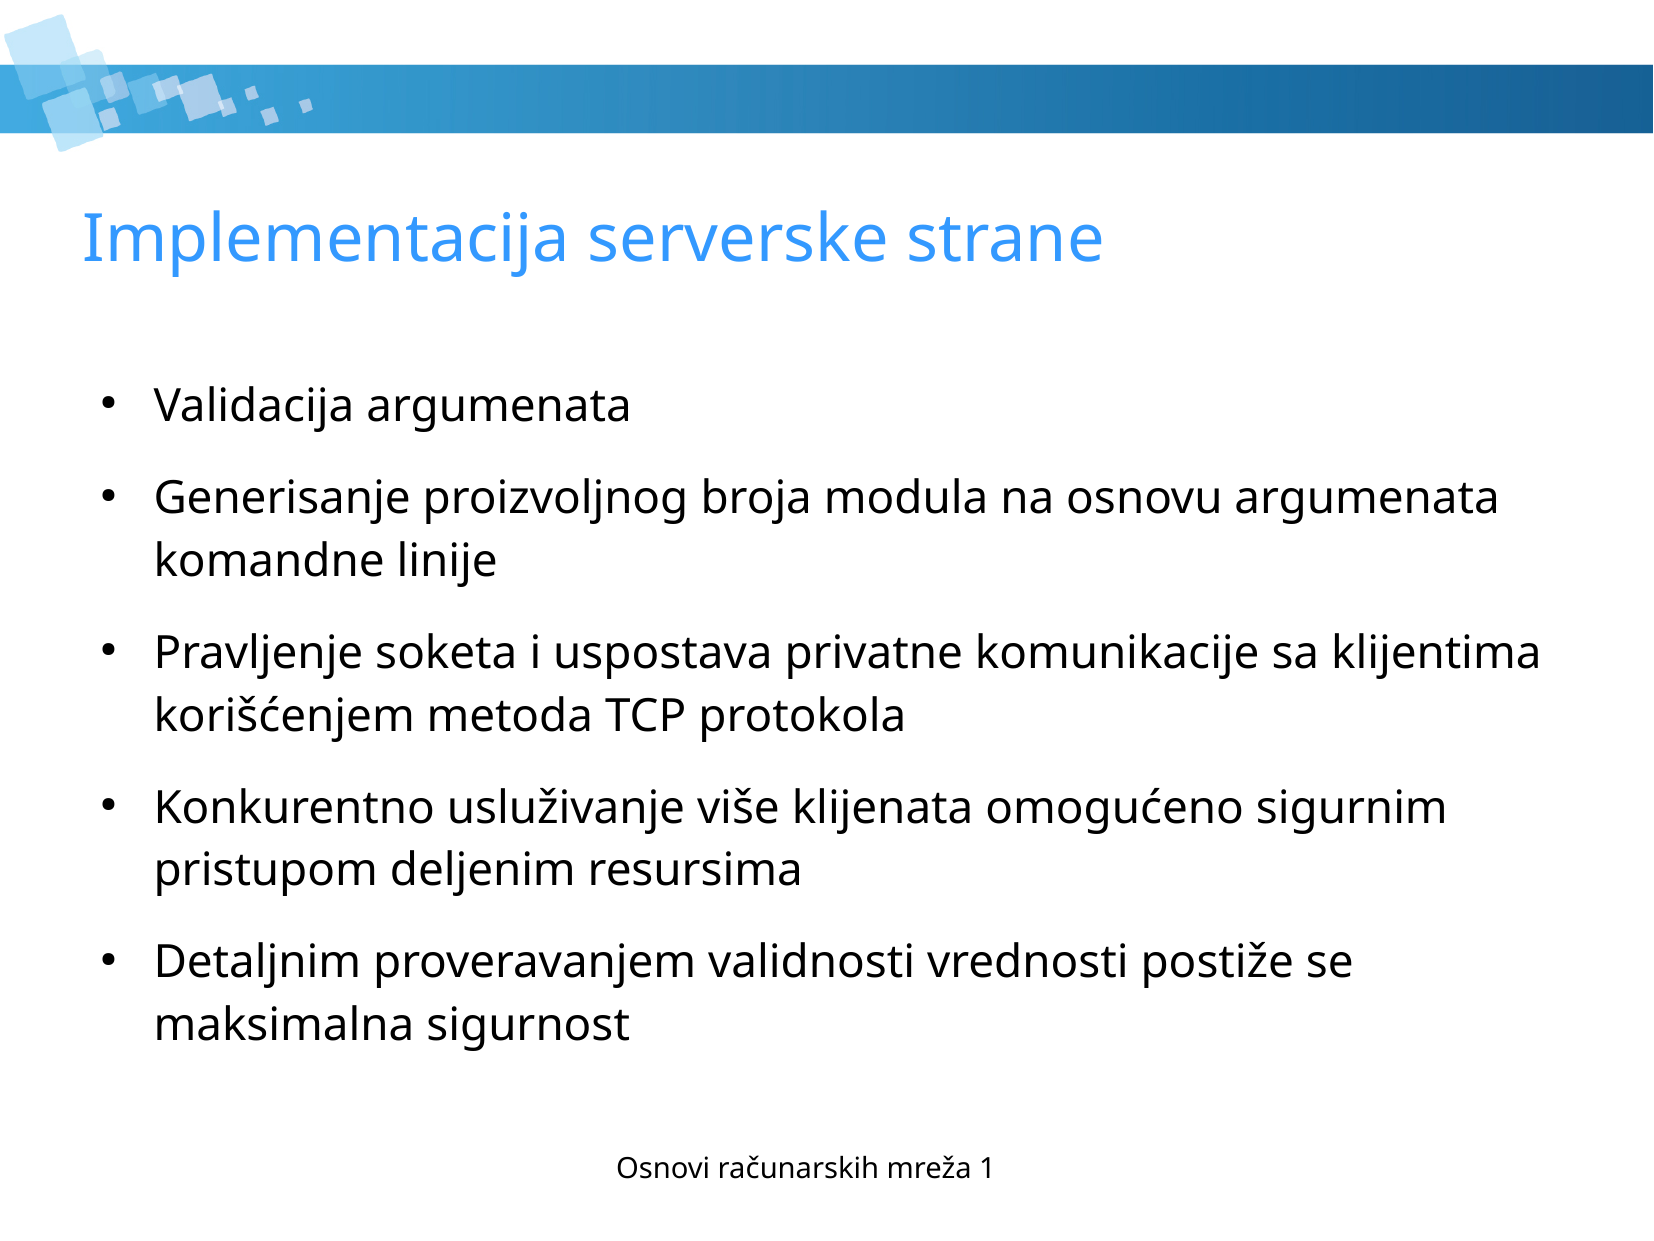

# Implementacija serverske strane
Validacija argumenata
Generisanje proizvoljnog broja modula na osnovu argumenata komandne linije
Pravljenje soketa i uspostava privatne komunikacije sa klijentima korišćenjem metoda TCP protokola
Konkurentno usluživanje više klijenata omogućeno sigurnim pristupom deljenim resursima
Detaljnim proveravanjem validnosti vrednosti postiže se maksimalna sigurnost
Osnovi računarskih mreža 1